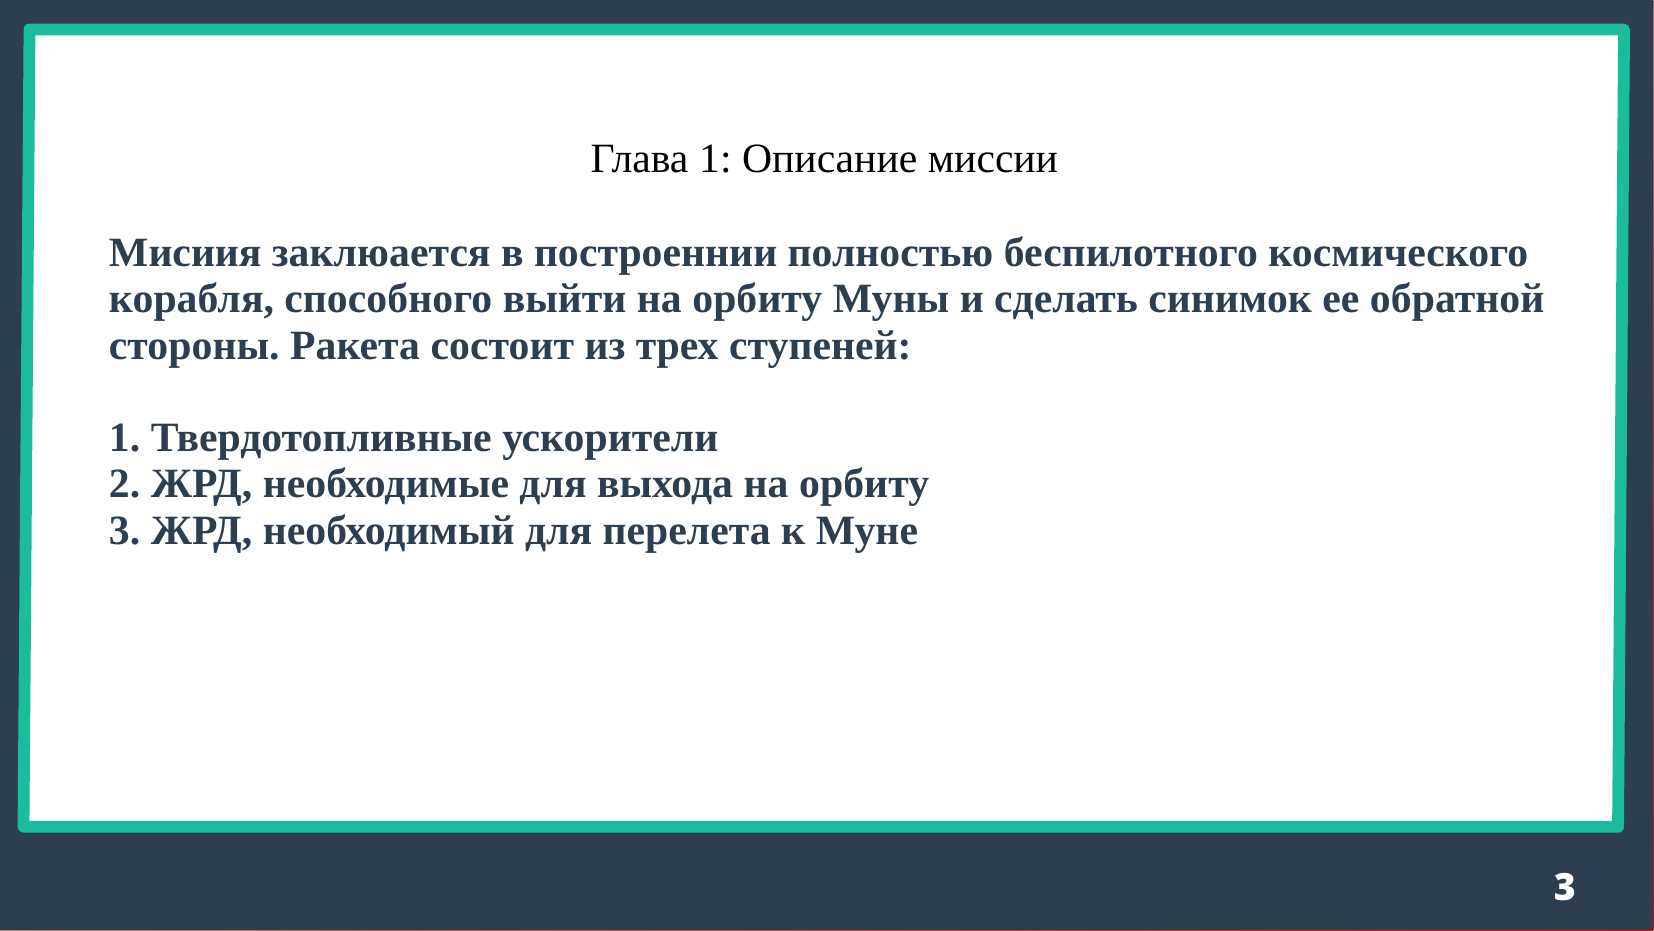

# Мисиия заклюается в построеннии полностью беспилотного космического корабля, способного выйти на орбиту Муны и сделать синимок ее обратной стороны. Ракета состоит из трех ступеней: 1. Твердотопливные ускорители 2. ЖРД, необходимые для выхода на орбиту 3. ЖРД, необходимый для перелета к Муне
Глава 1: Описание миссии
3